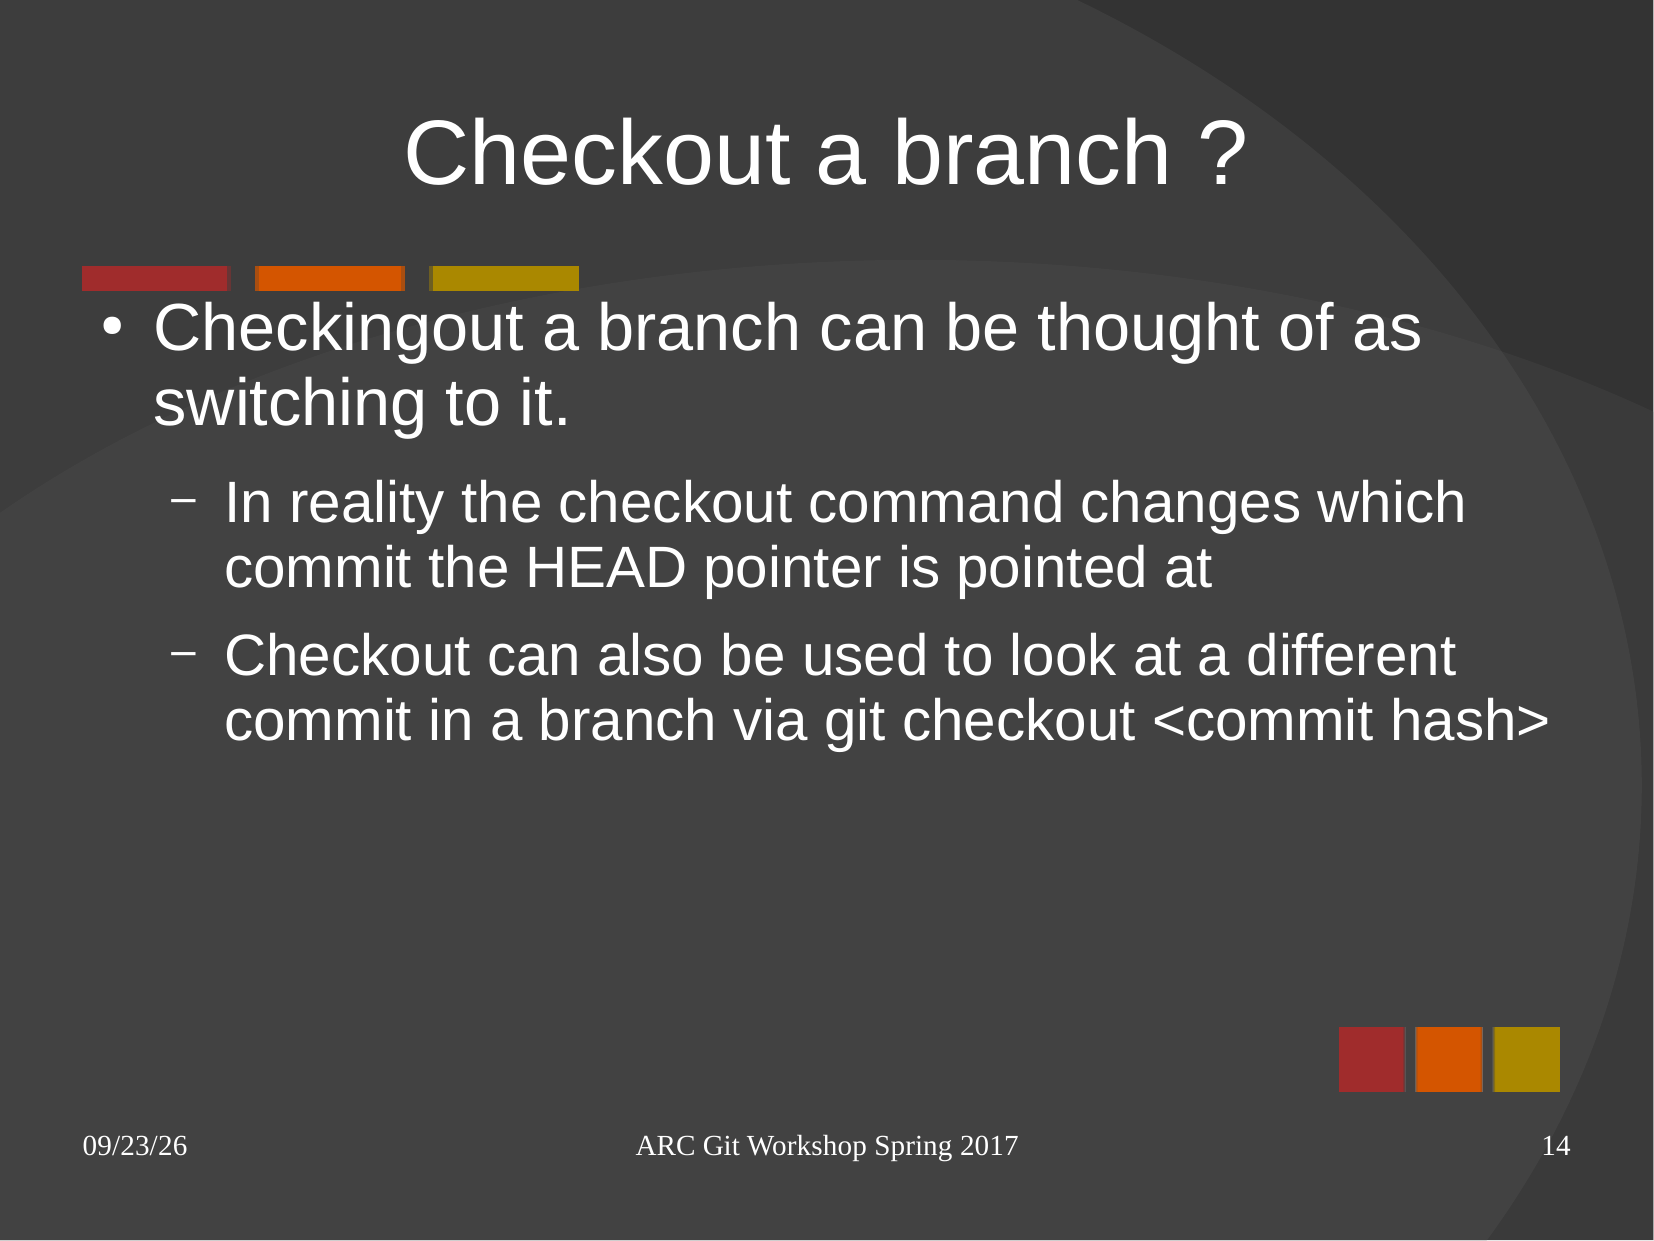

# Checkout a branch ?
Checkingout a branch can be thought of as switching to it.
In reality the checkout command changes which commit the HEAD pointer is pointed at
Checkout can also be used to look at a different commit in a branch via git checkout <commit hash>
ARC Git Workshop Spring 2017
14